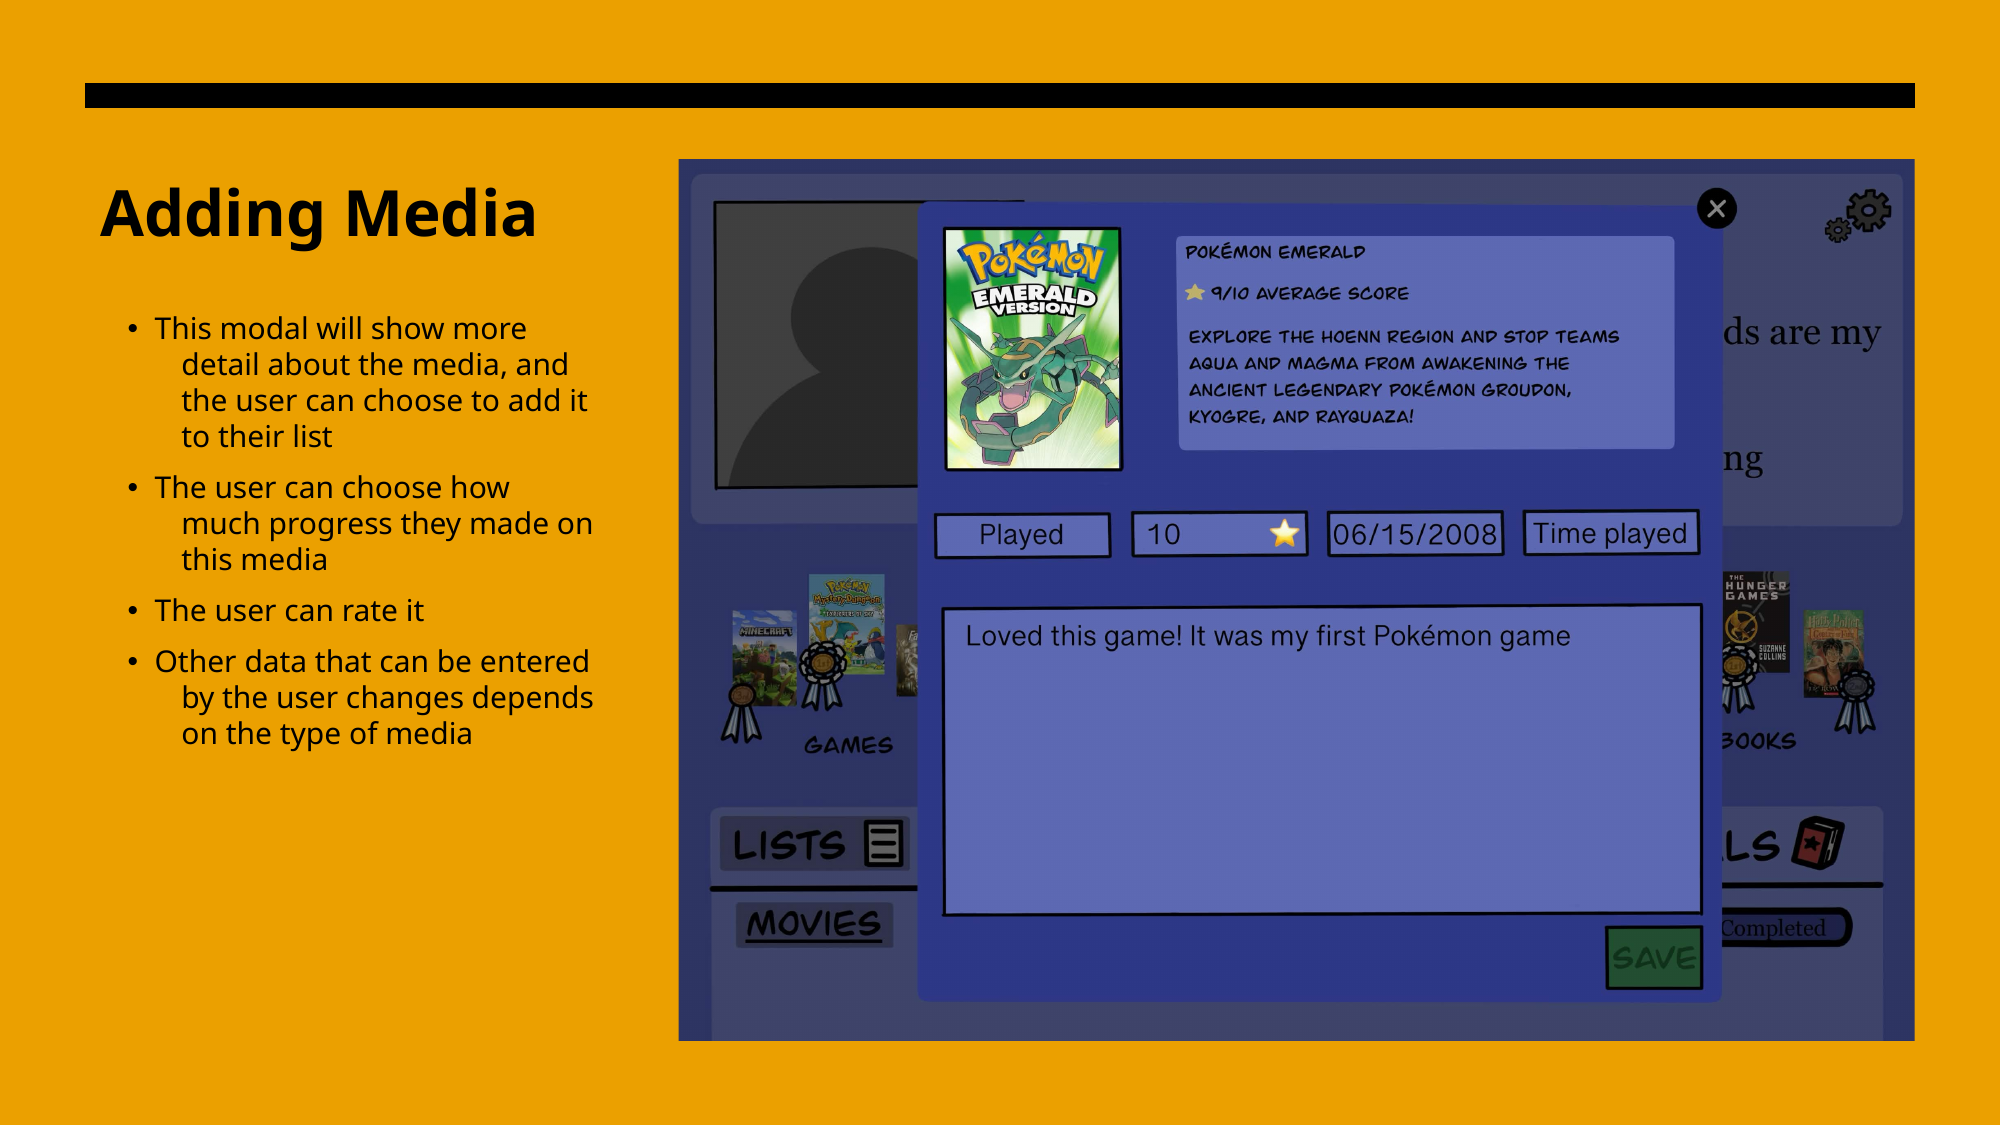

# Adding Media
This modal will show more detail about the media, and the user can choose to add it to their list
The user can choose how much progress they made on this media
The user can rate it
Other data that can be entered by the user changes depends on the type of media